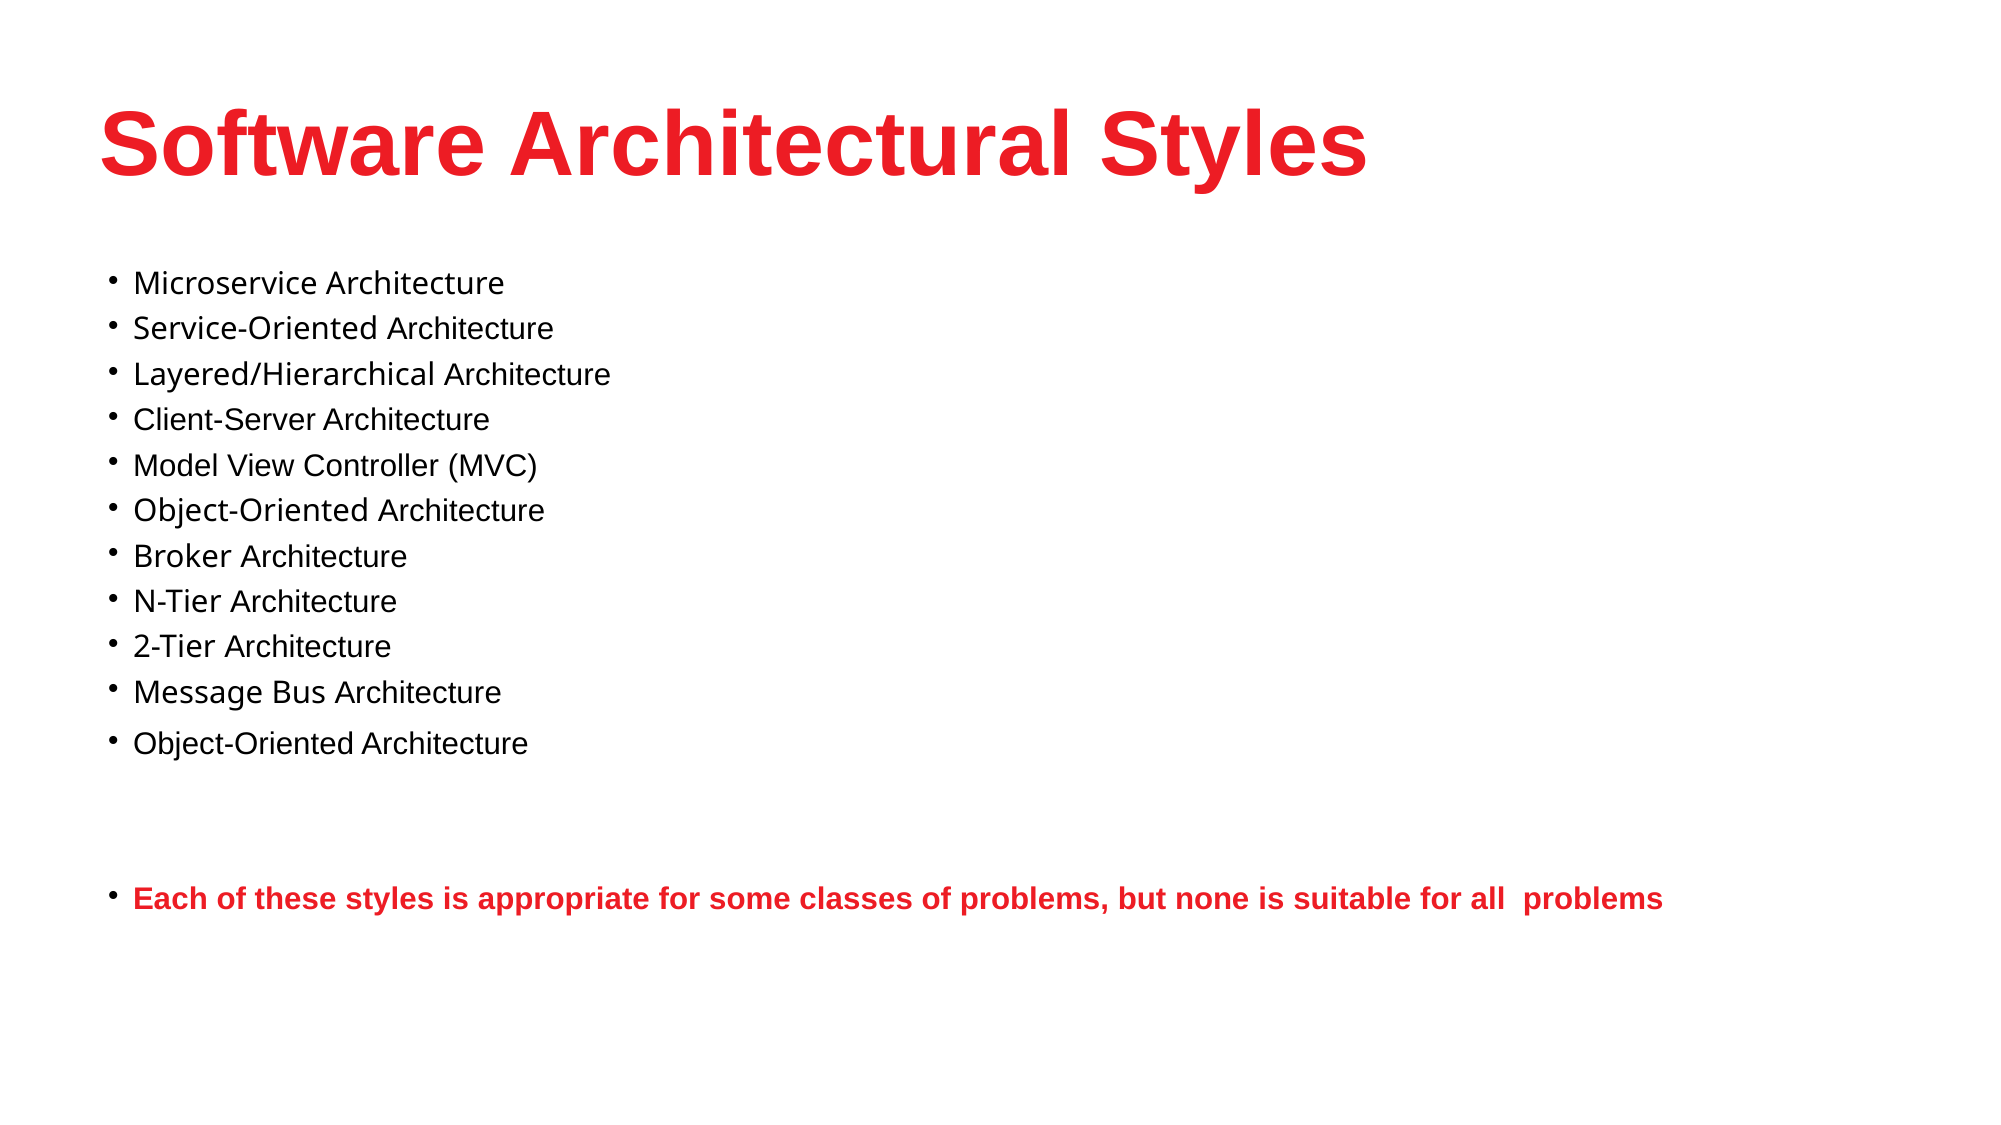

# Software Architectural Styles
Microservice Architecture
Service-Oriented Architecture
Layered/Hierarchical Architecture
Client-Server Architecture
Model View Controller (MVC)
Object-Oriented Architecture
Broker Architecture
N-Tier Architecture
2-Tier Architecture
Message Bus Architecture
Object-Oriented Architecture
Each of these styles is appropriate for some classes of problems, but none is suitable for all problems